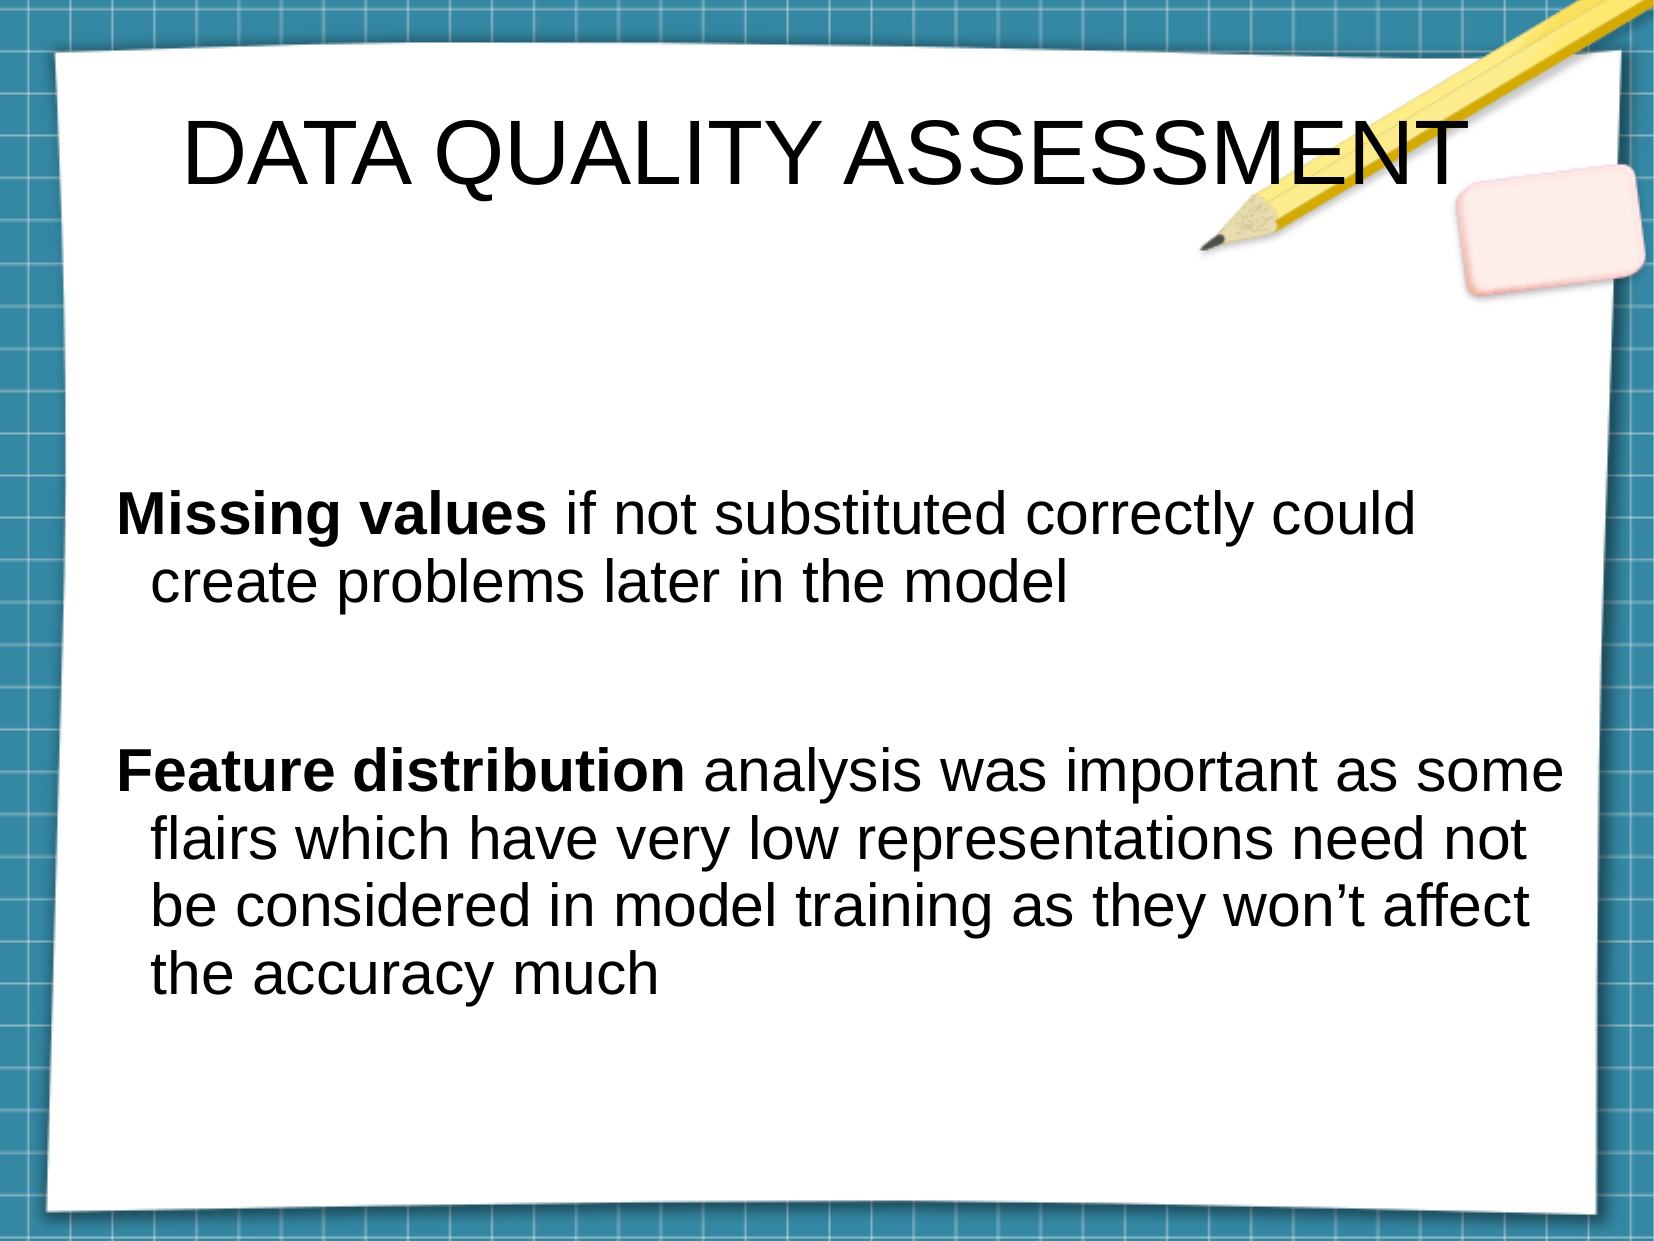

# DATA QUALITY ASSESSMENT
Missing values if not substituted correctly could create problems later in the model
Feature distribution analysis was important as some flairs which have very low representations need not be considered in model training as they won’t affect the accuracy much